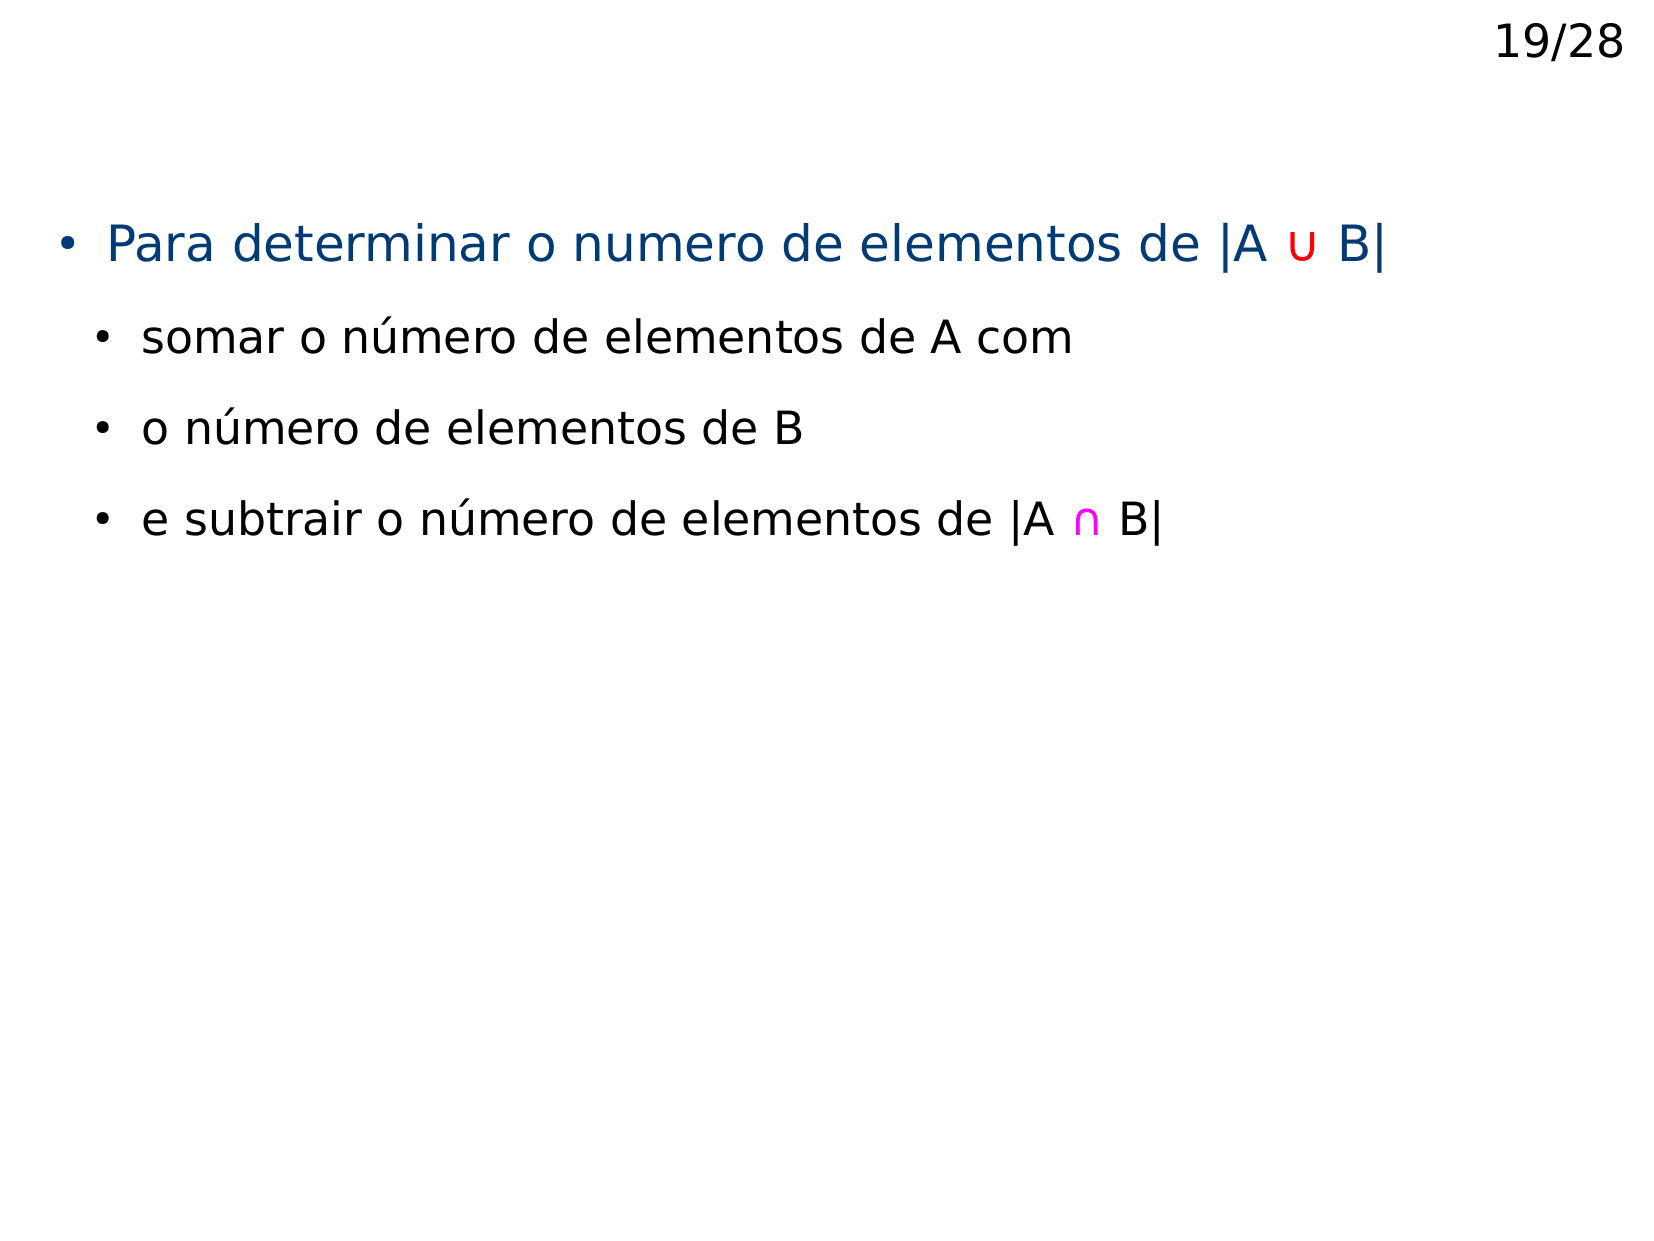

19
#
Para determinar o numero de elementos de |A ∪ B|
somar o número de elementos de A com
o número de elementos de B
e subtrair o número de elementos de |A ∩ B|